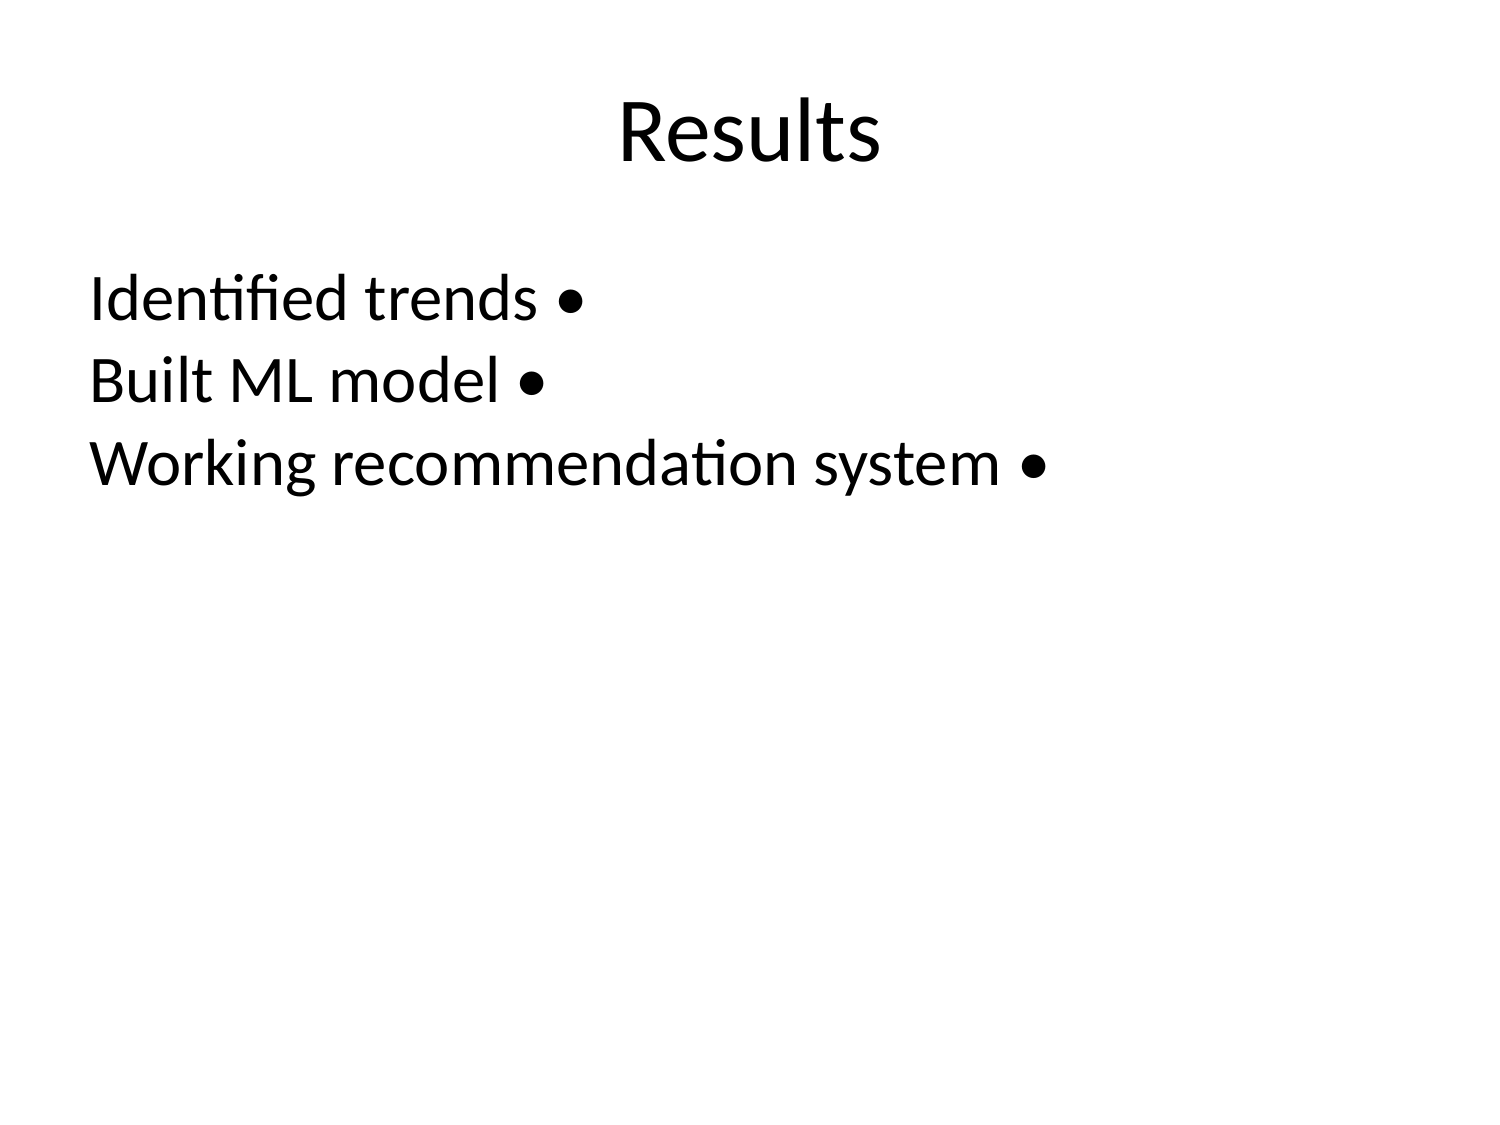

Results
• Identified trends
• Built ML model
• Working recommendation system